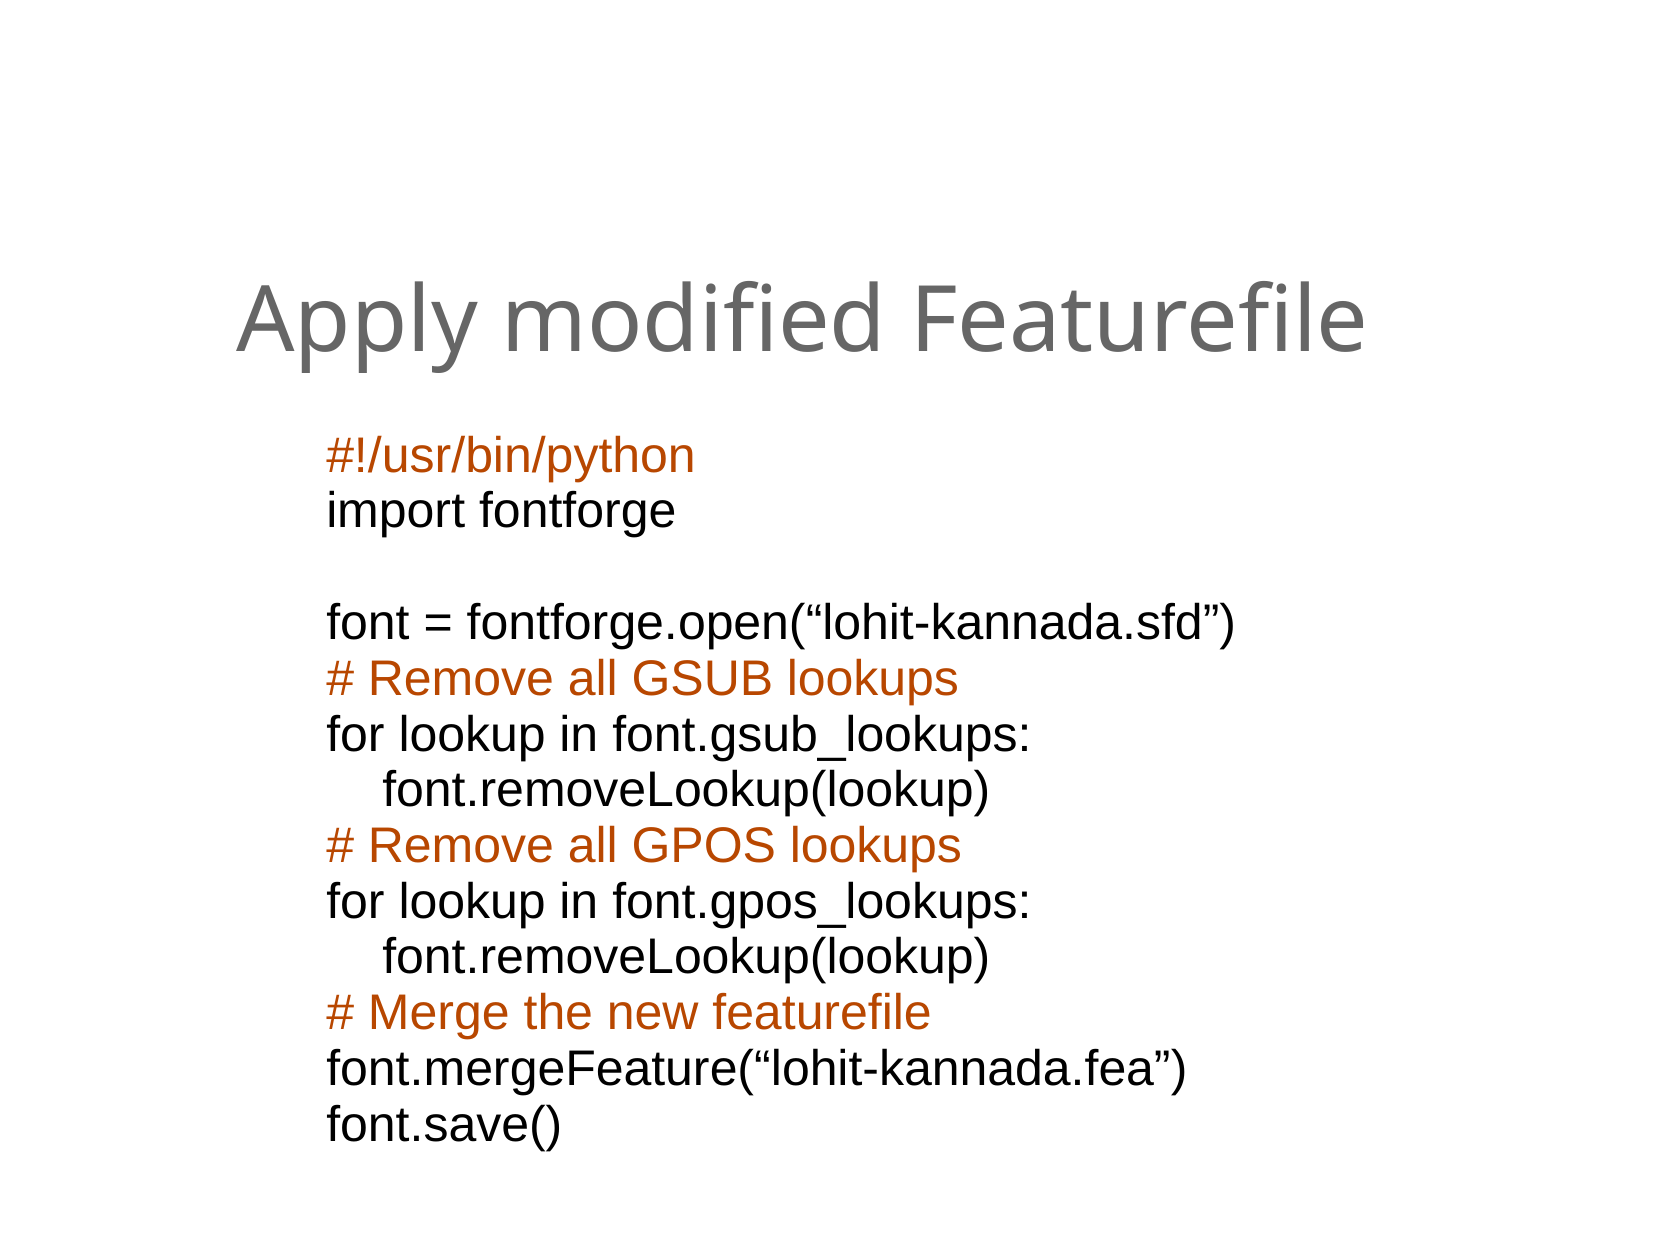

# Apply modified Featurefile
#!/usr/bin/python
import fontforge
font = fontforge.open(“lohit-kannada.sfd”)
# Remove all GSUB lookups
for lookup in font.gsub_lookups:
 font.removeLookup(lookup)
# Remove all GPOS lookups
for lookup in font.gpos_lookups:
 font.removeLookup(lookup)
# Merge the new featurefile
font.mergeFeature(“lohit-kannada.fea”)
font.save()